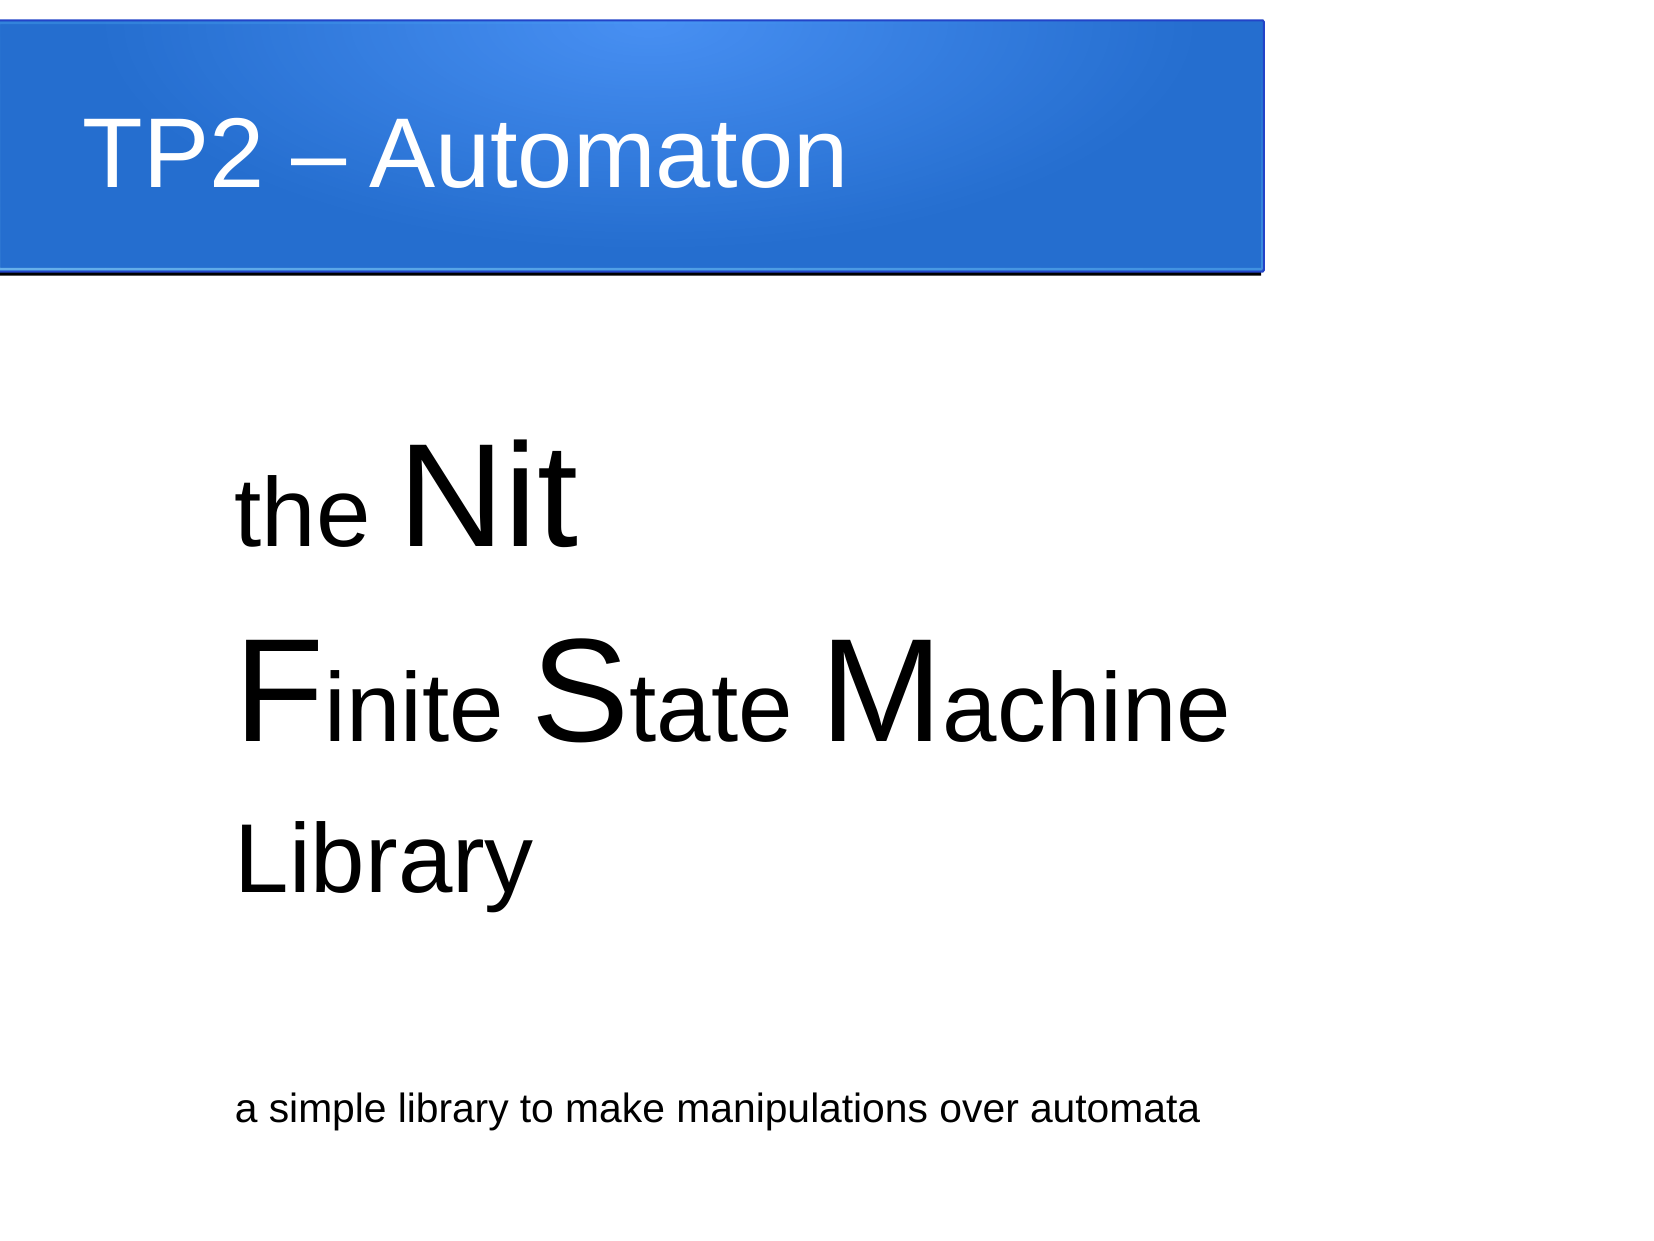

# TP2 – Automaton
the Nit
Finite State Machine
Library
a simple library to make manipulations over automata